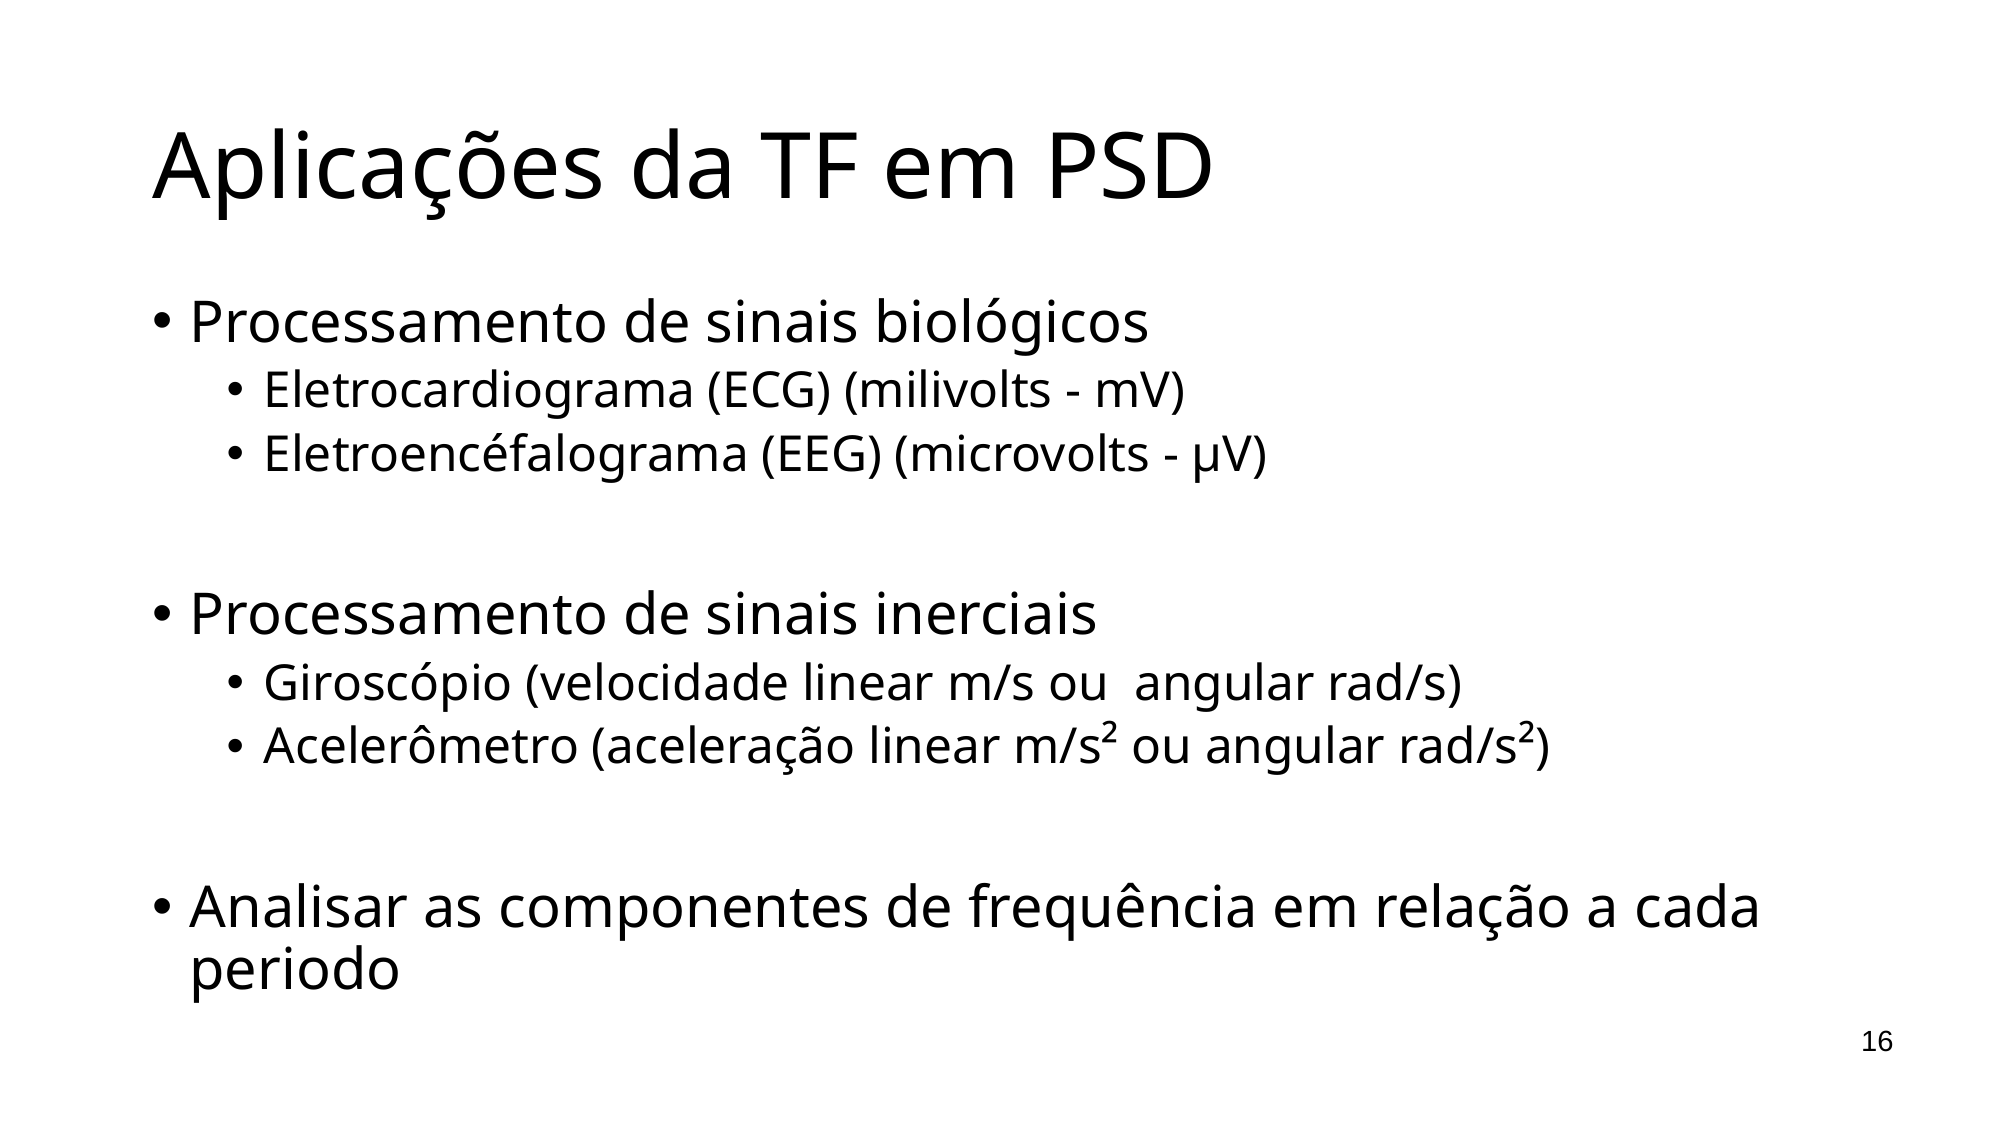

# Aplicações da TF em PSD
Processamento de sinais biológicos
Eletrocardiograma (ECG) (milivolts - mV)
Eletroencéfalograma (EEG) (microvolts - μV)
Processamento de sinais inerciais
Giroscópio (velocidade linear m/s ou  angular rad/s)
Acelerômetro (aceleração linear m/s² ou angular rad/s²)
Analisar as componentes de frequência em relação a cada periodo